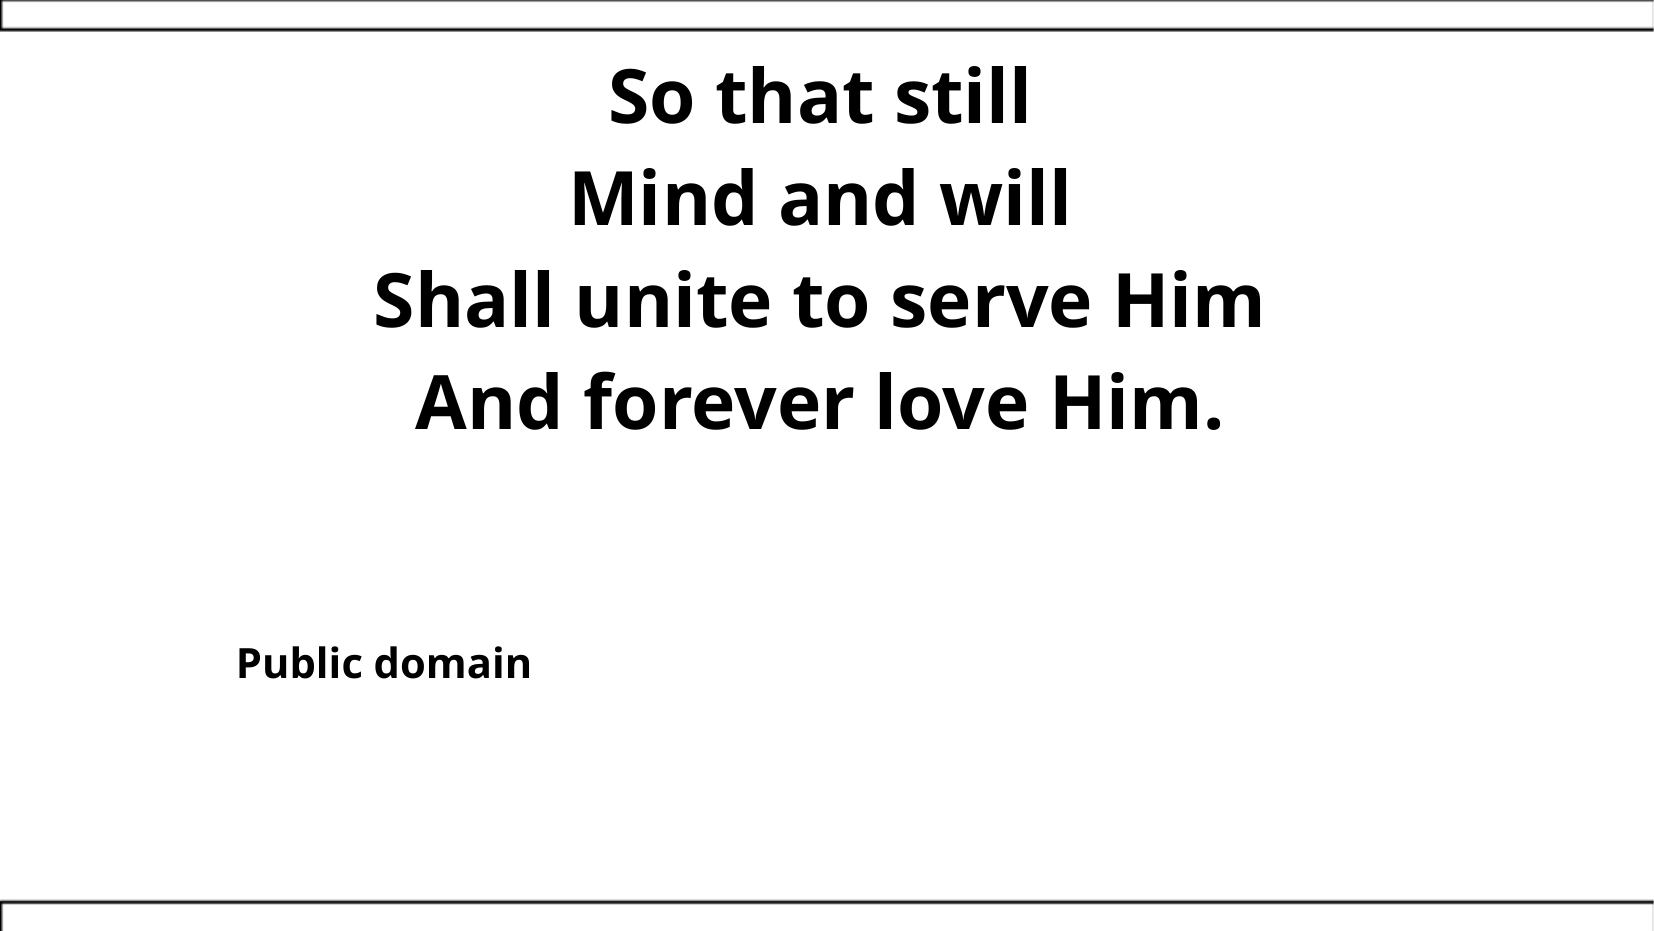

So that still
Mind and will
Shall unite to serve Him
And forever love Him.
 Public domain